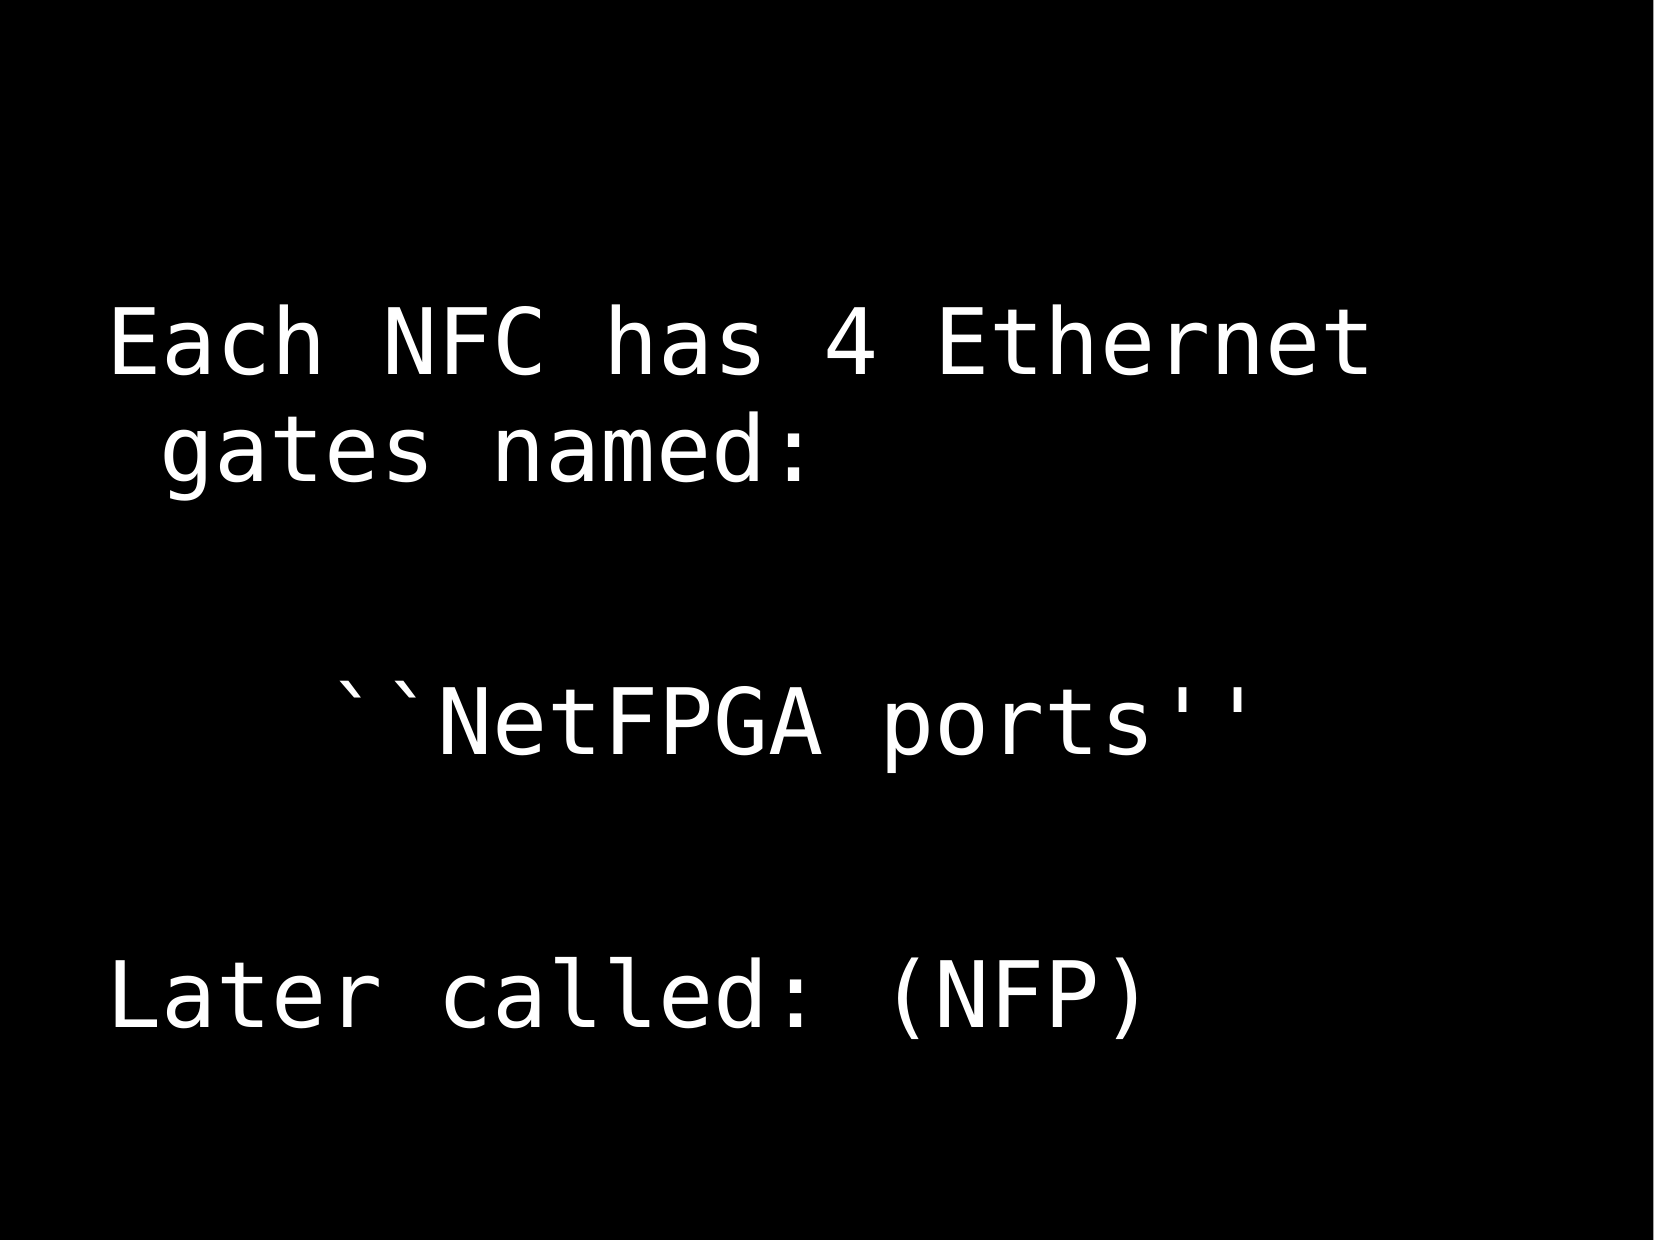

#
Each NFC has 4 Ethernet gates named:
 ``NetFPGA ports''
Later called: (NFP)